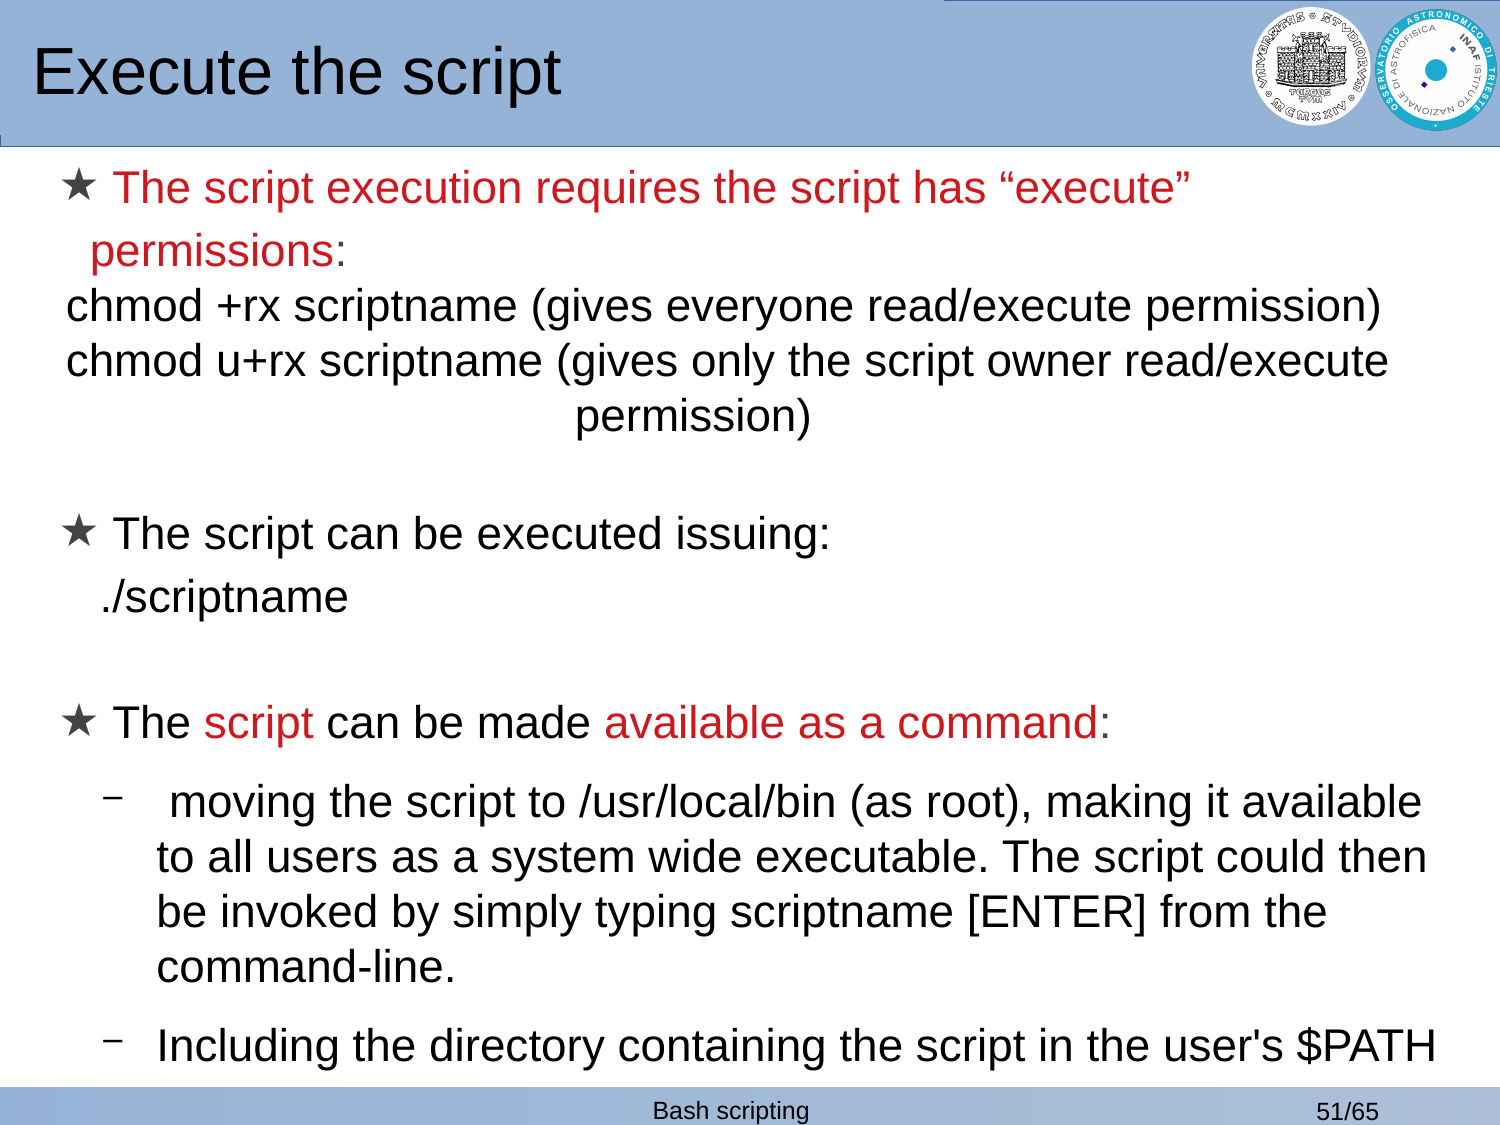

# Traditional service delivery
Execute the script
 The script execution requires the script has “execute” permissions:
 chmod +rx scriptname (gives everyone read/execute permission)
 chmod u+rx scriptname (gives only the script owner read/execute permission)
 The script can be executed issuing:
./scriptname
 The script can be made available as a command:
 moving the script to /usr/local/bin (as root), making it available to all users as a system wide executable. The script could then be invoked by simply typing scriptname [ENTER] from the command-line.
Including the directory containing the script in the user's $PATH